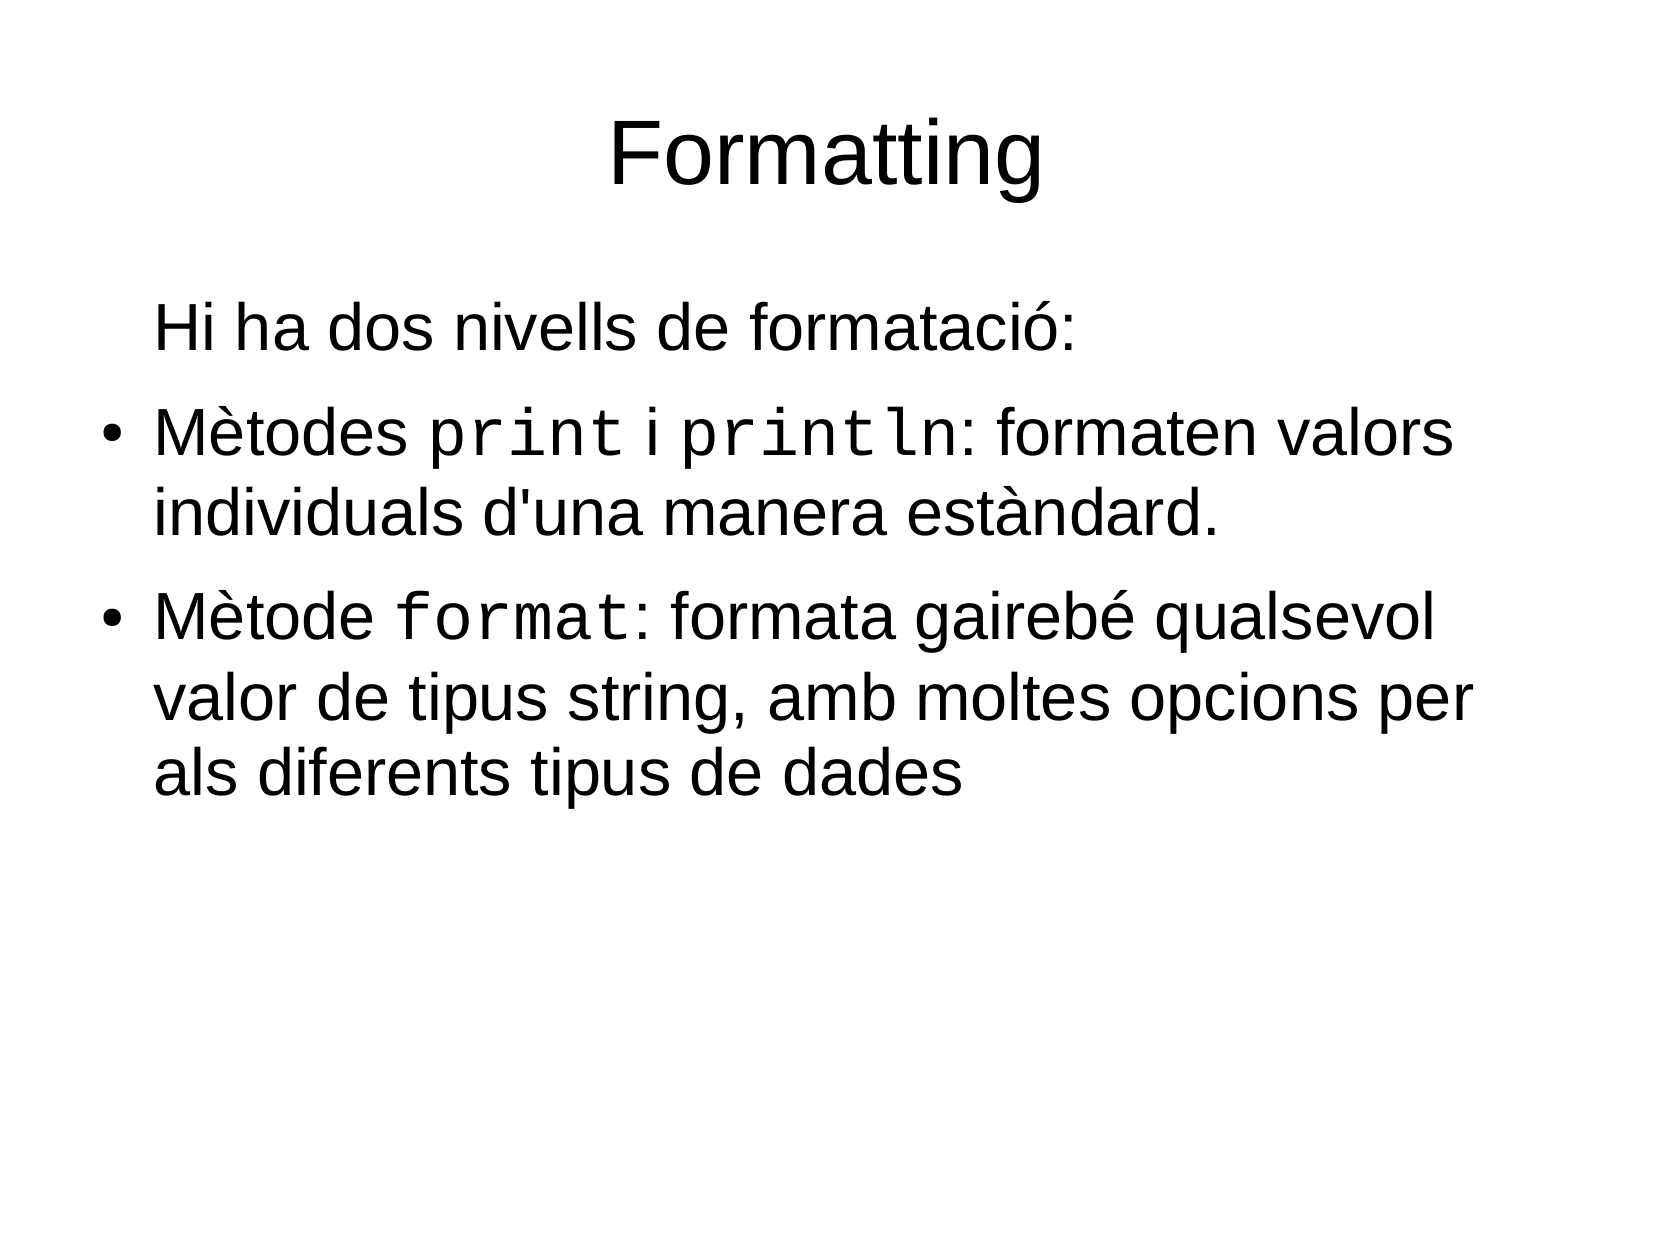

# Formatting
Hi ha dos nivells de formatació:
Mètodes print i println: formaten valors individuals d'una manera estàndard.
Mètode format: formata gairebé qualsevol valor de tipus string, amb moltes opcions per als diferents tipus de dades